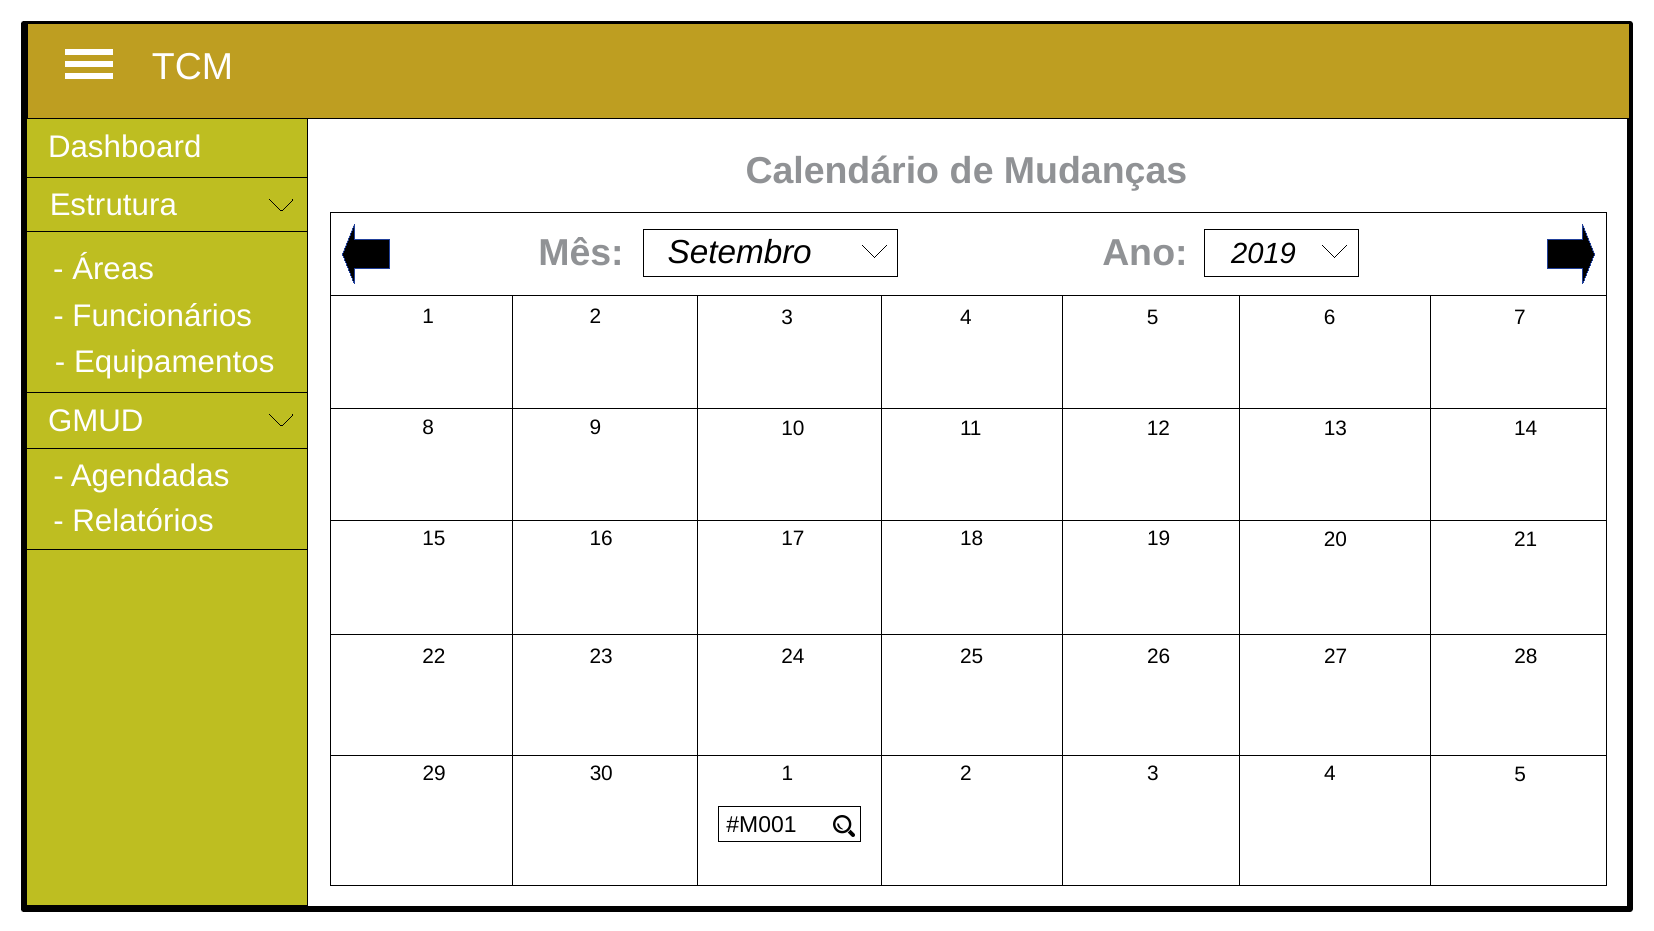

TCM
Dashboard
Calendário de Mudanças
Estrutura
Mês:
Ano:
Setembro
2019
- Áreas
- Funcionários
1
2
3
4
5
6
7
- Equipamentos
GMUD
8
9
10
11
12
13
14
- Agendadas
- Relatórios
15
16
17
18
19
20
21
22
23
24
25
26
27
28
29
30
1
2
3
4
5
#M001